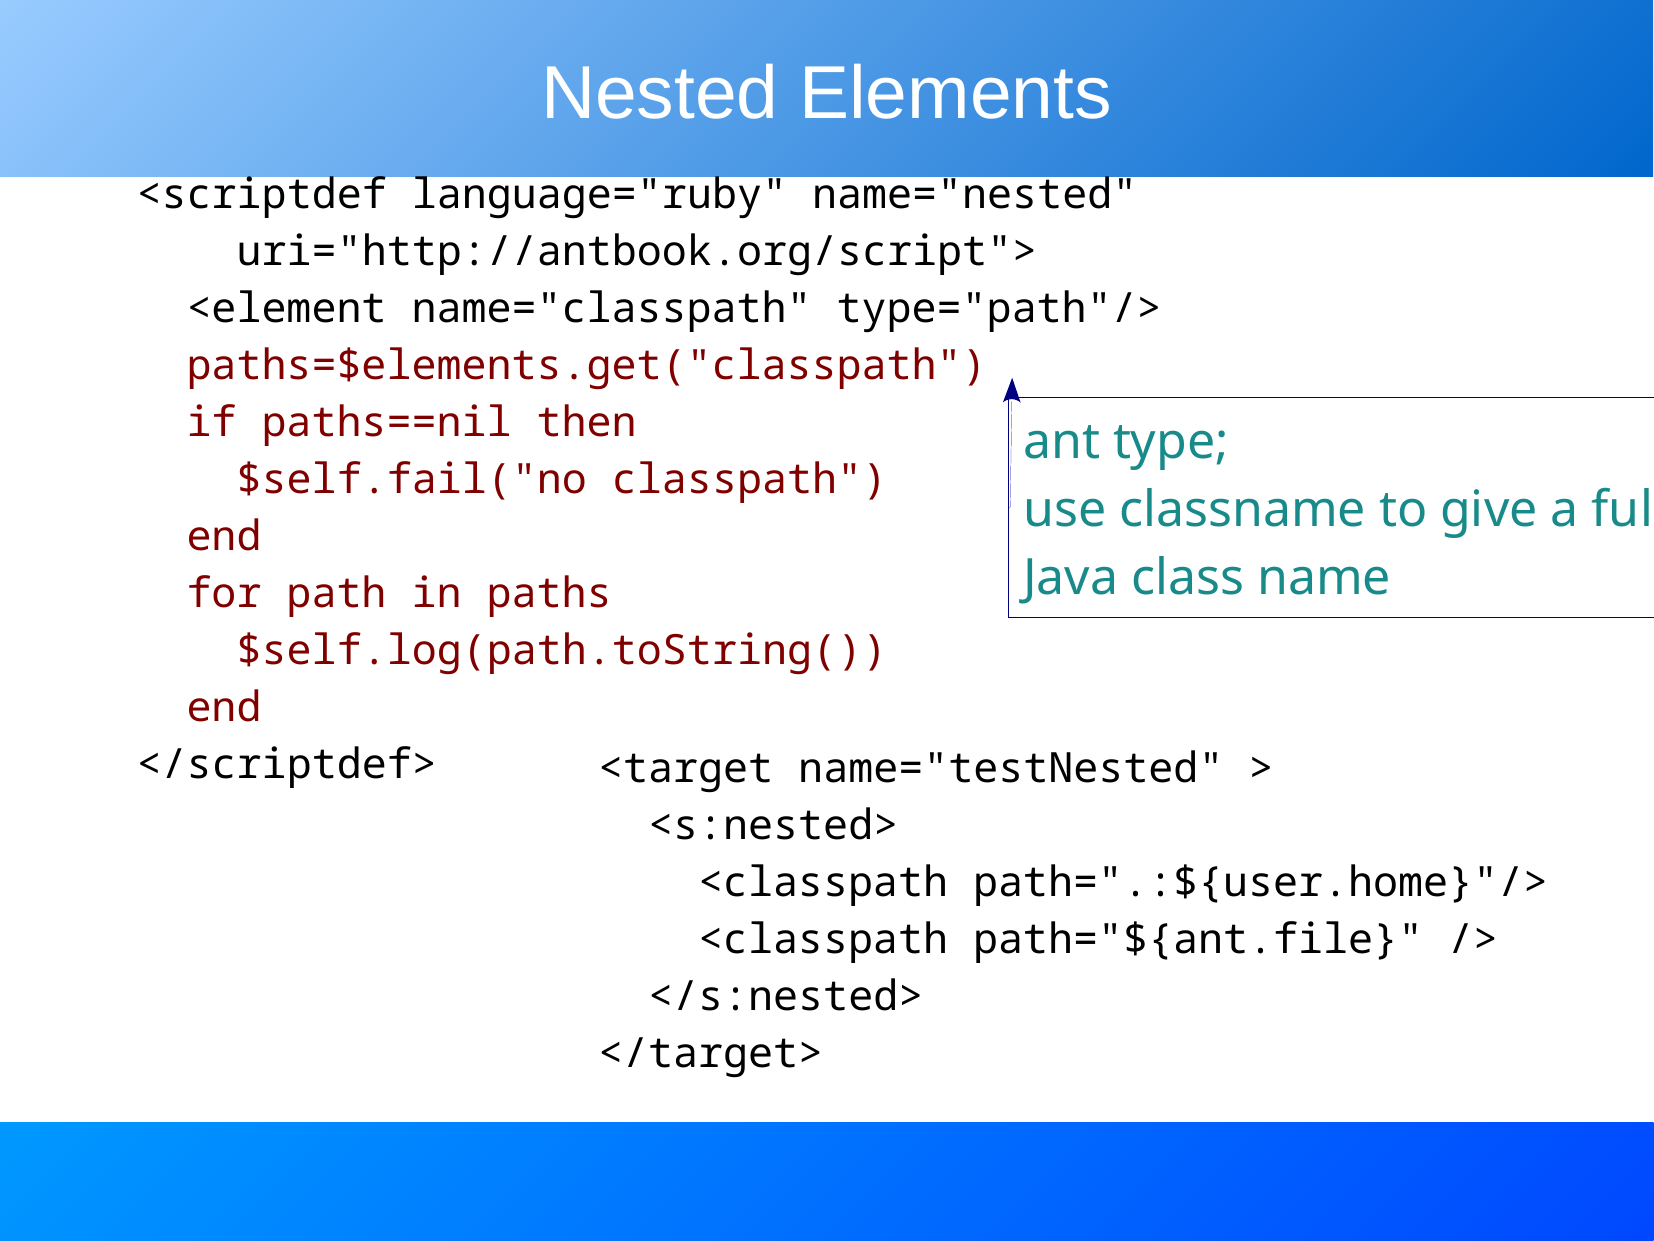

# Nested Elements
<scriptdef language="ruby" name="nested"
 uri="http://antbook.org/script">
 <element name="classpath" type="path"/>
 paths=$elements.get("classpath")
 if paths==nil then
 $self.fail("no classpath")
 end
 for path in paths
 $self.log(path.toString())
 end
</scriptdef>
<target name="testNested" >
 <s:nested>
 <classpath path=".:${user.home}"/>
 <classpath path="${ant.file}" />
 </s:nested>
</target>